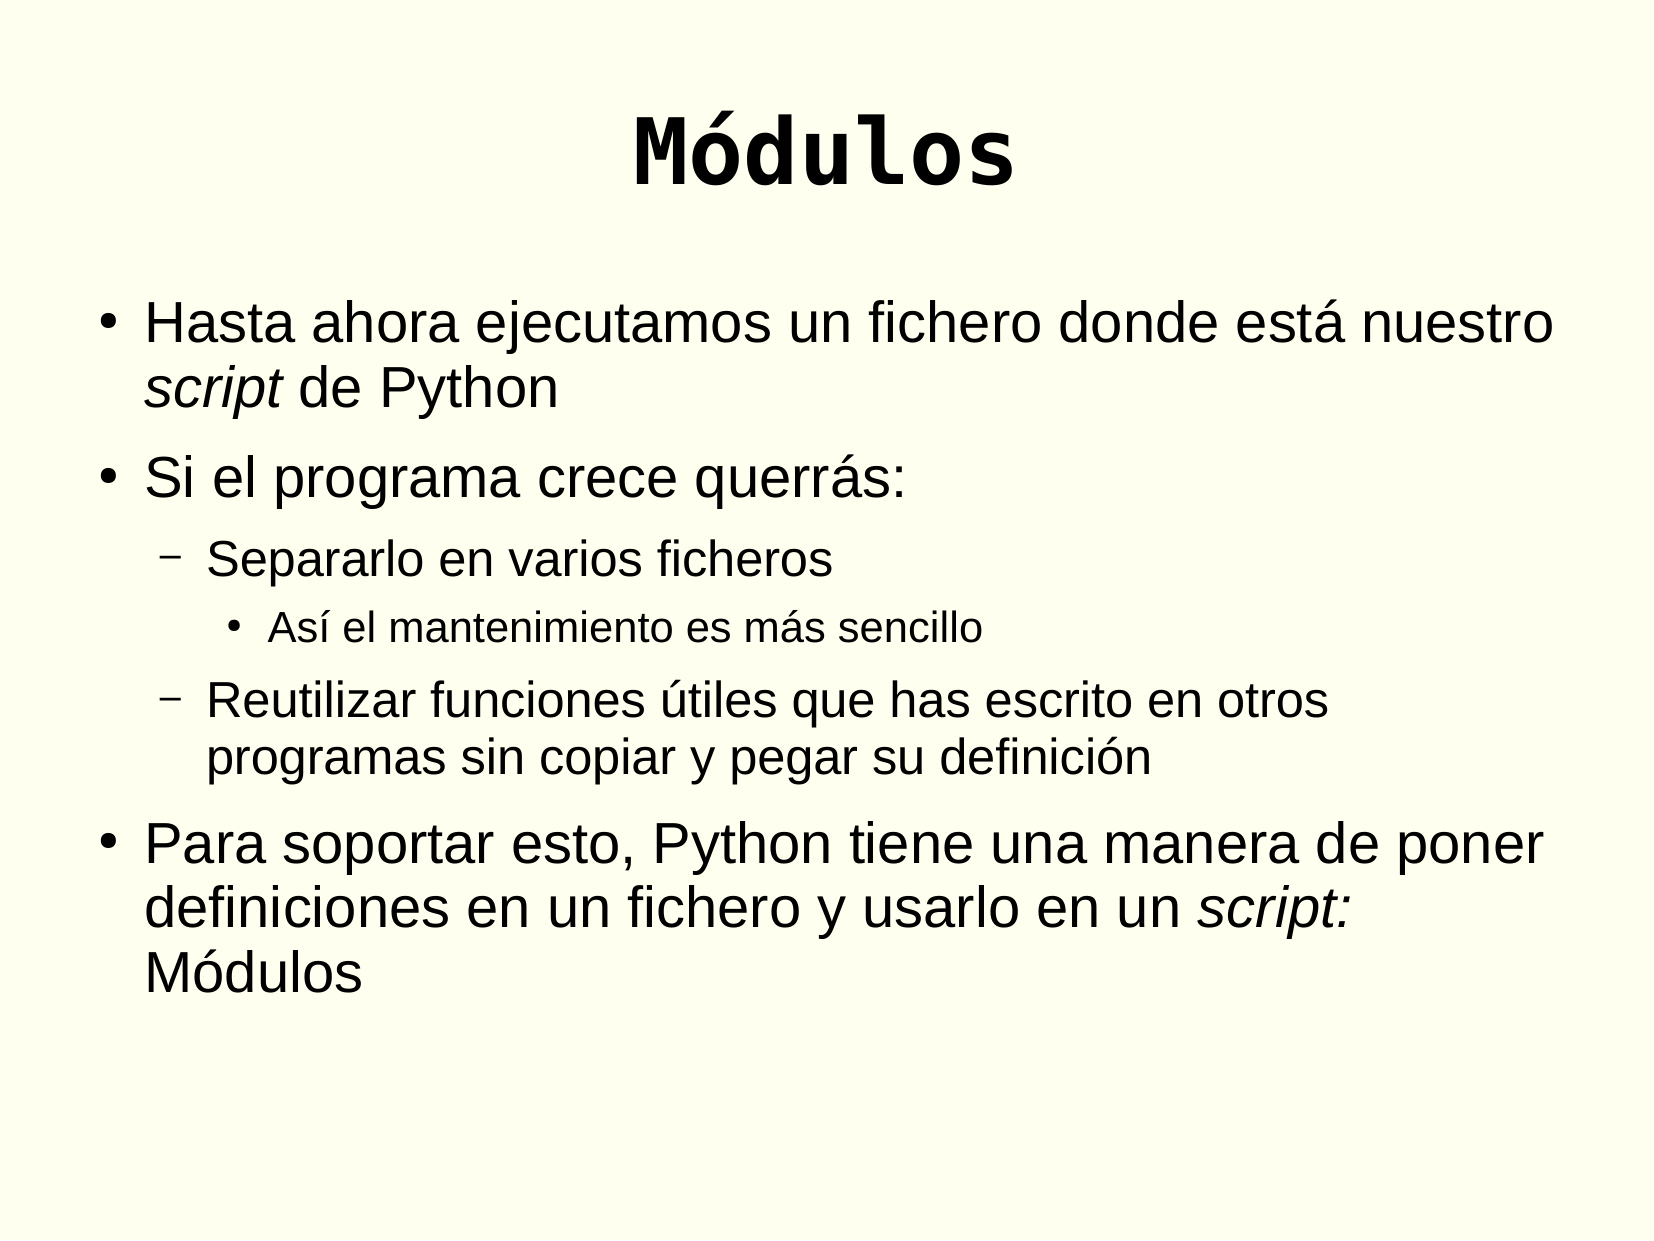

# Módulos
Hasta ahora ejecutamos un fichero donde está nuestro script de Python
Si el programa crece querrás:
Separarlo en varios ficheros
Así el mantenimiento es más sencillo
Reutilizar funciones útiles que has escrito en otros programas sin copiar y pegar su definición
Para soportar esto, Python tiene una manera de poner definiciones en un fichero y usarlo en un script: Módulos